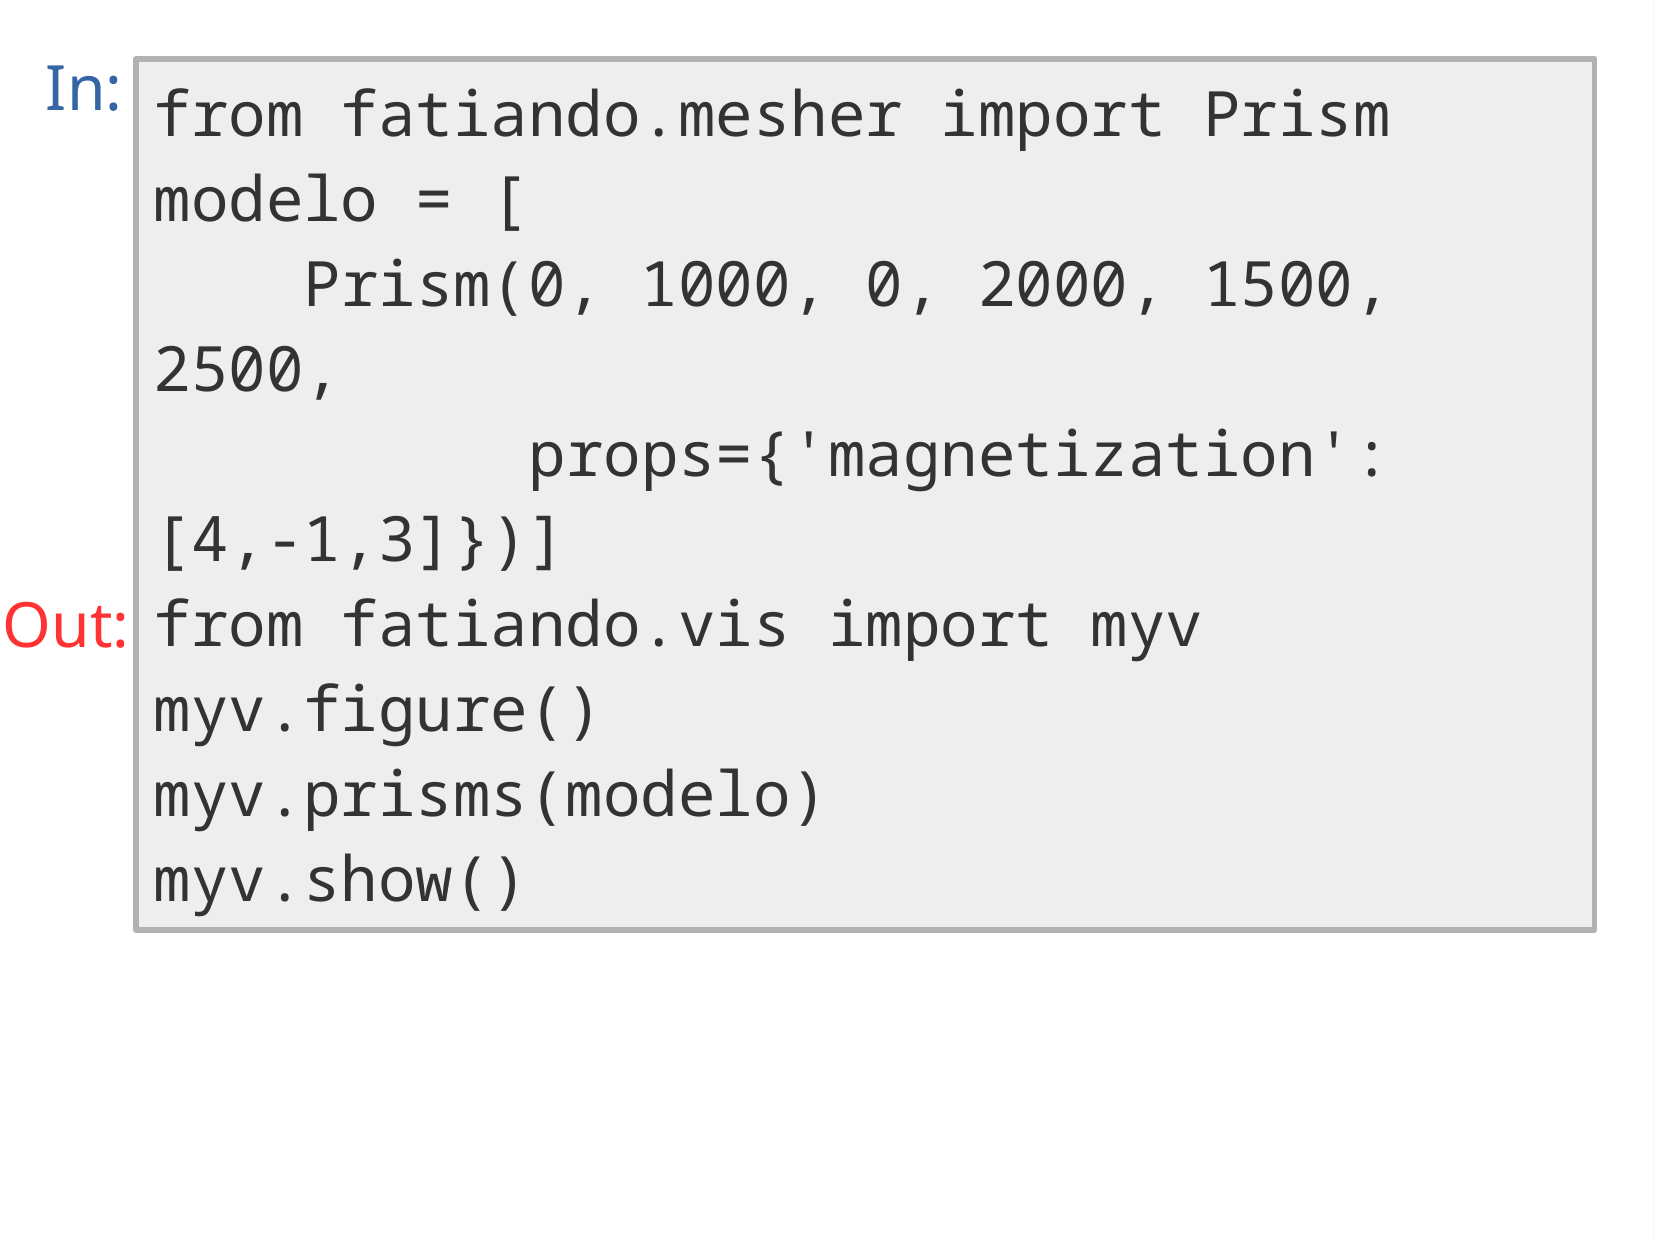

# In:
from fatiando.mesher import Prism
modelo = [
 Prism(0, 1000, 0, 2000, 1500, 2500,
 props={'magnetization': [4,-1,3]})]
from fatiando.vis import myv
myv.figure()
myv.prisms(modelo)
myv.show()
Out: